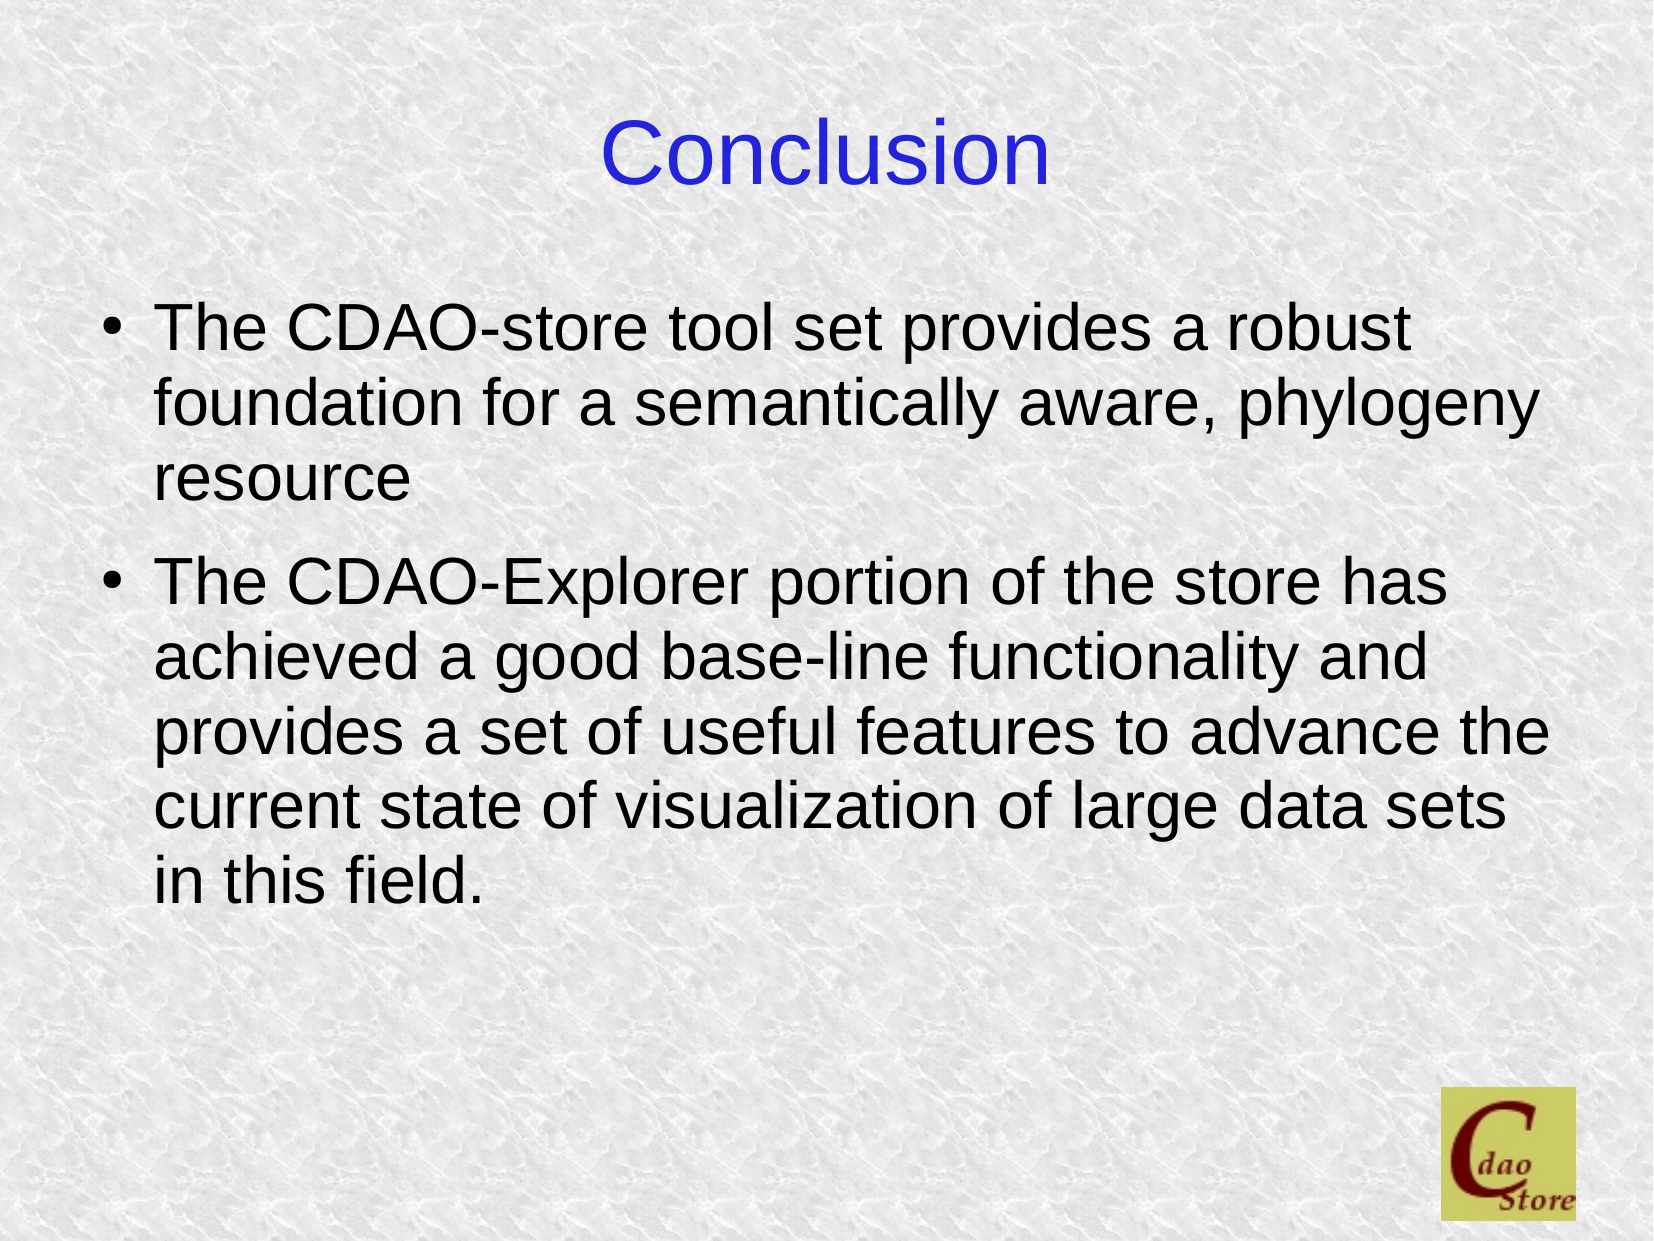

# Conclusion
The CDAO-store tool set provides a robust foundation for a semantically aware, phylogeny resource
The CDAO-Explorer portion of the store has achieved a good base-line functionality and provides a set of useful features to advance the current state of visualization of large data sets in this field.